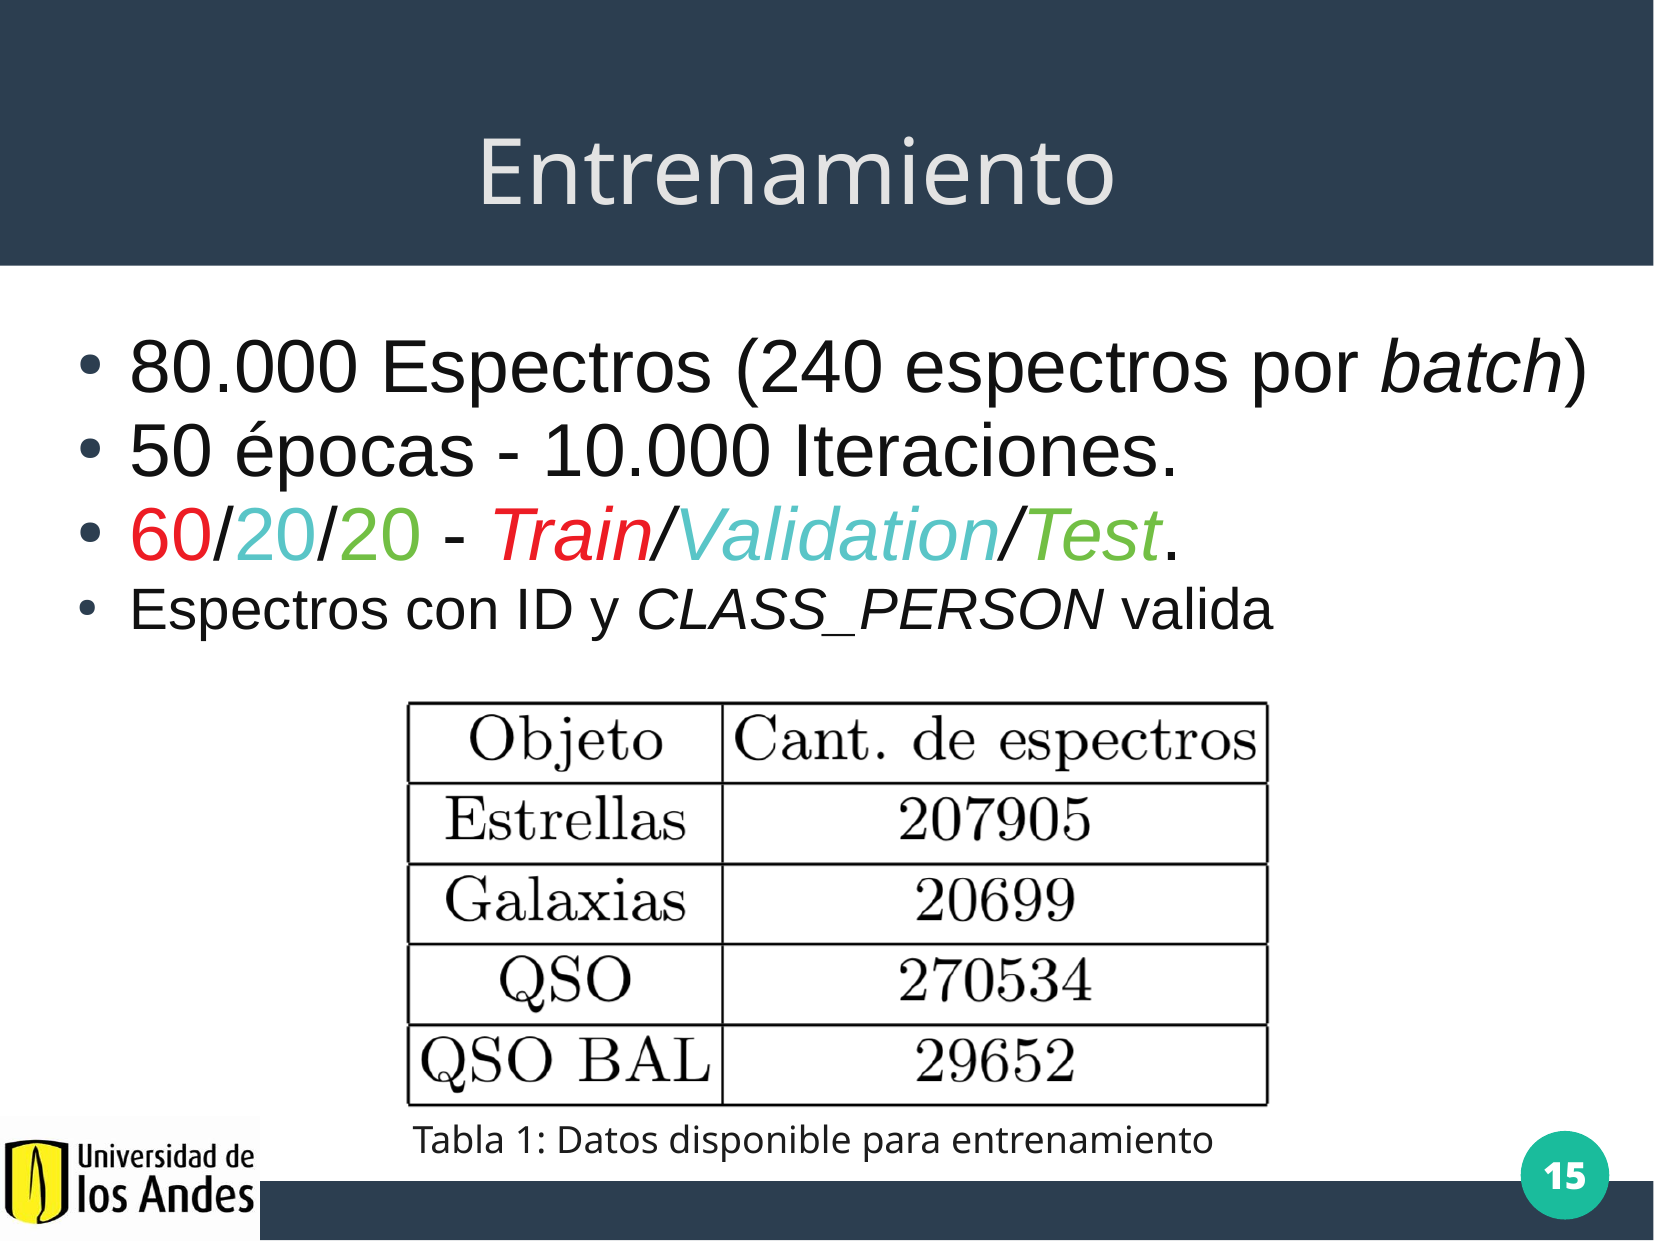

# Entrenamiento
80.000 Espectros (240 espectros por batch)
50 épocas - 10.000 Iteraciones.
60/20/20 - Train/Validation/Test.
Espectros con ID y CLASS_PERSON valida
Tabla 1: Datos disponible para entrenamiento
15